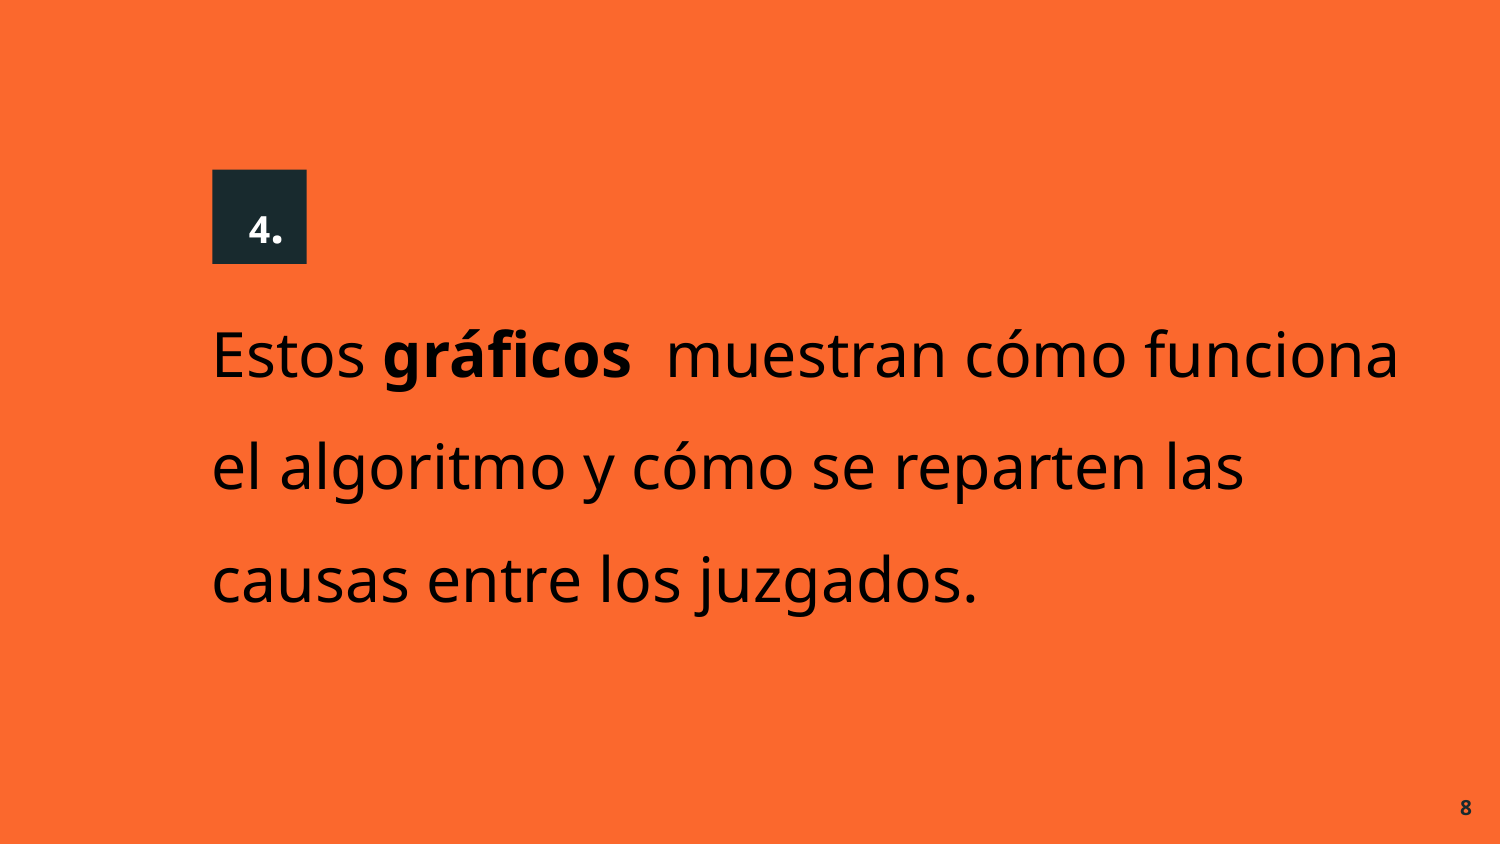

4.
Estos gráficos muestran cómo funciona el algoritmo y cómo se reparten las causas entre los juzgados.